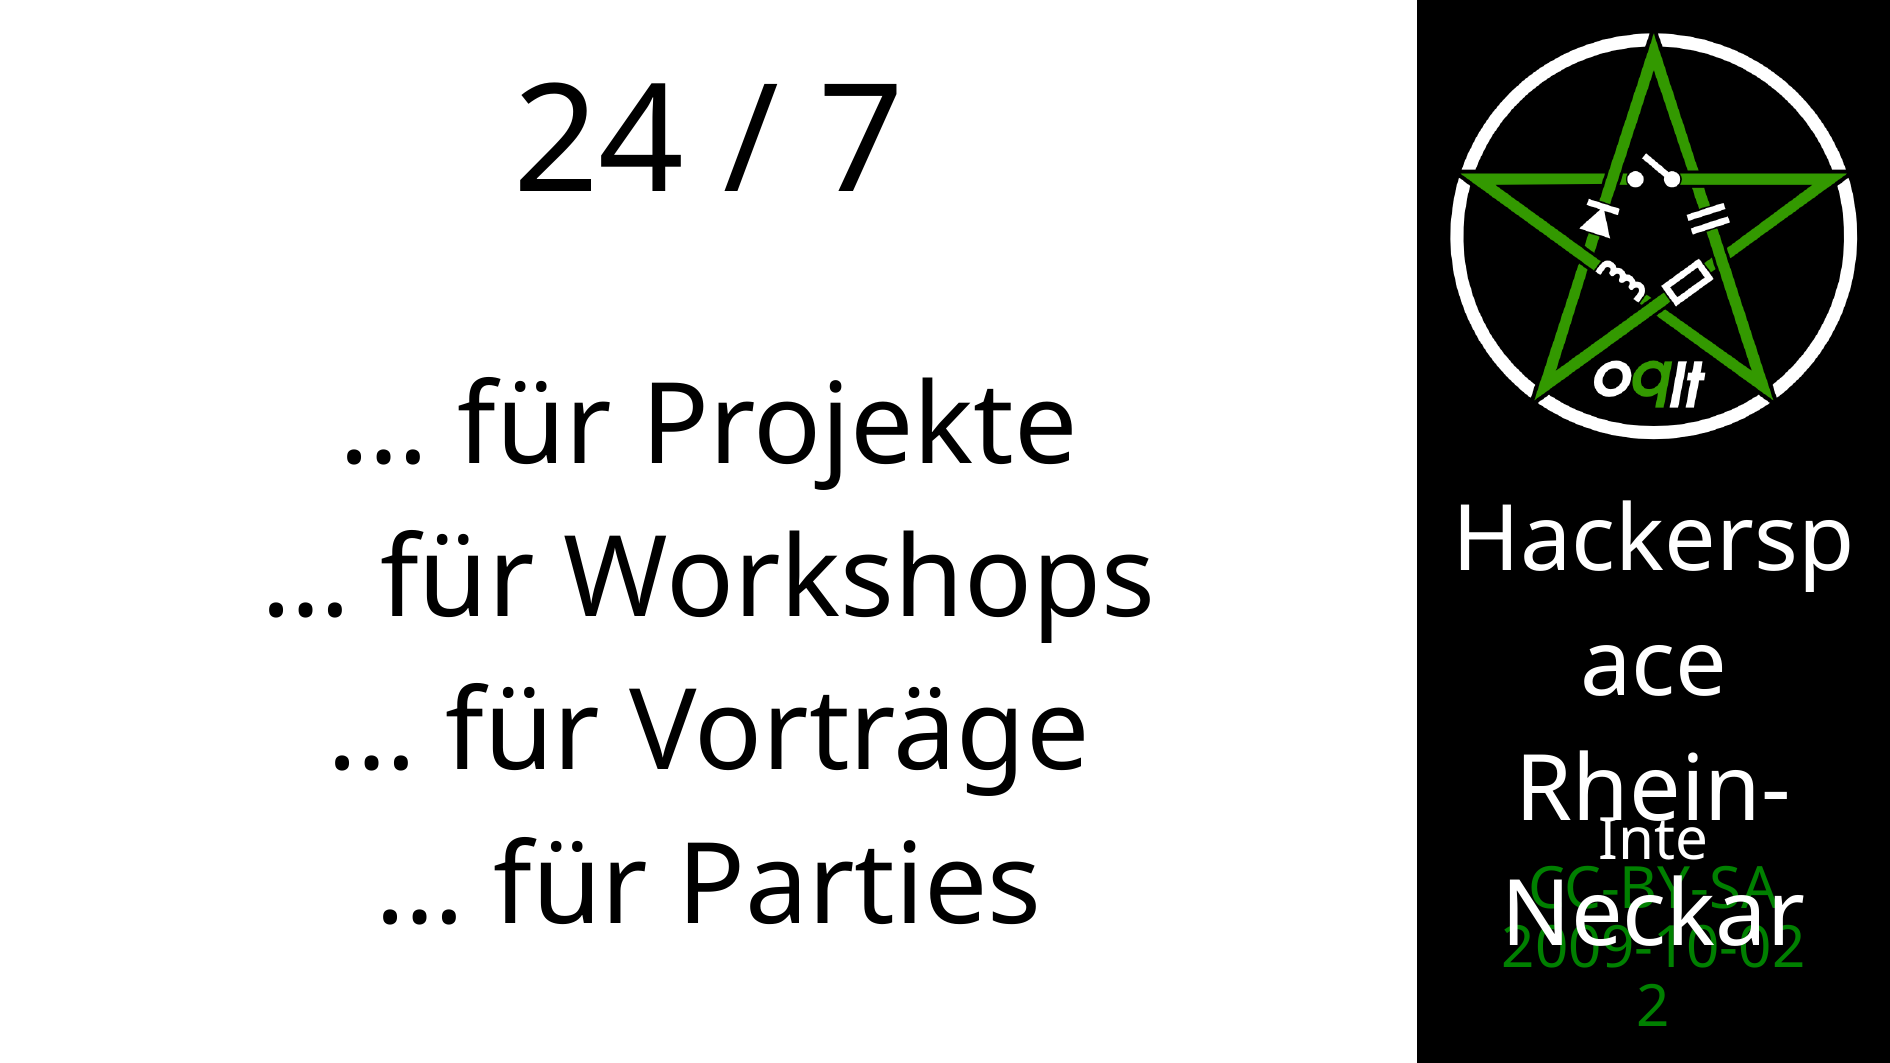

# 24 / 7
… für Projekte
… für Workshops
… für Vorträge
… für Parties
CC-BY-SA
2009-10-02
2